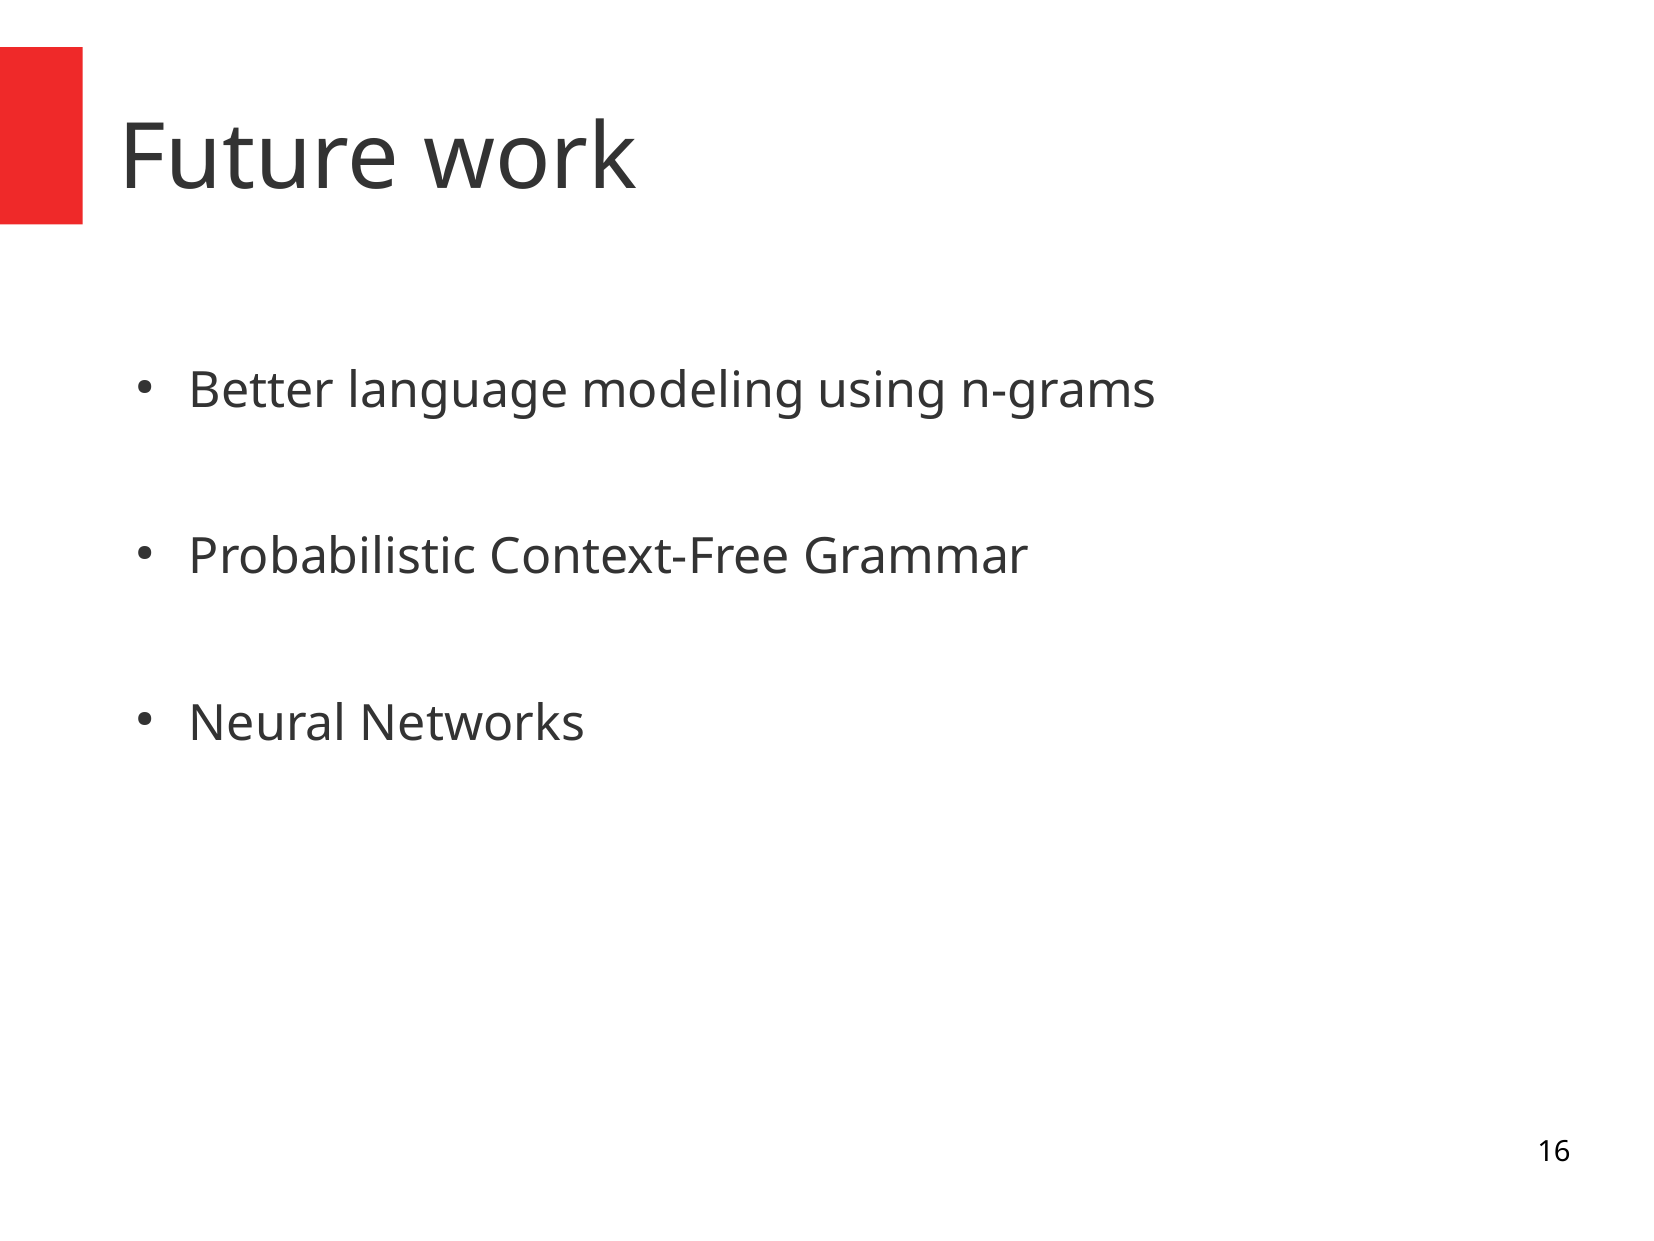

# Future work
Better language modeling using n-grams
Probabilistic Context-Free Grammar
Neural Networks
16